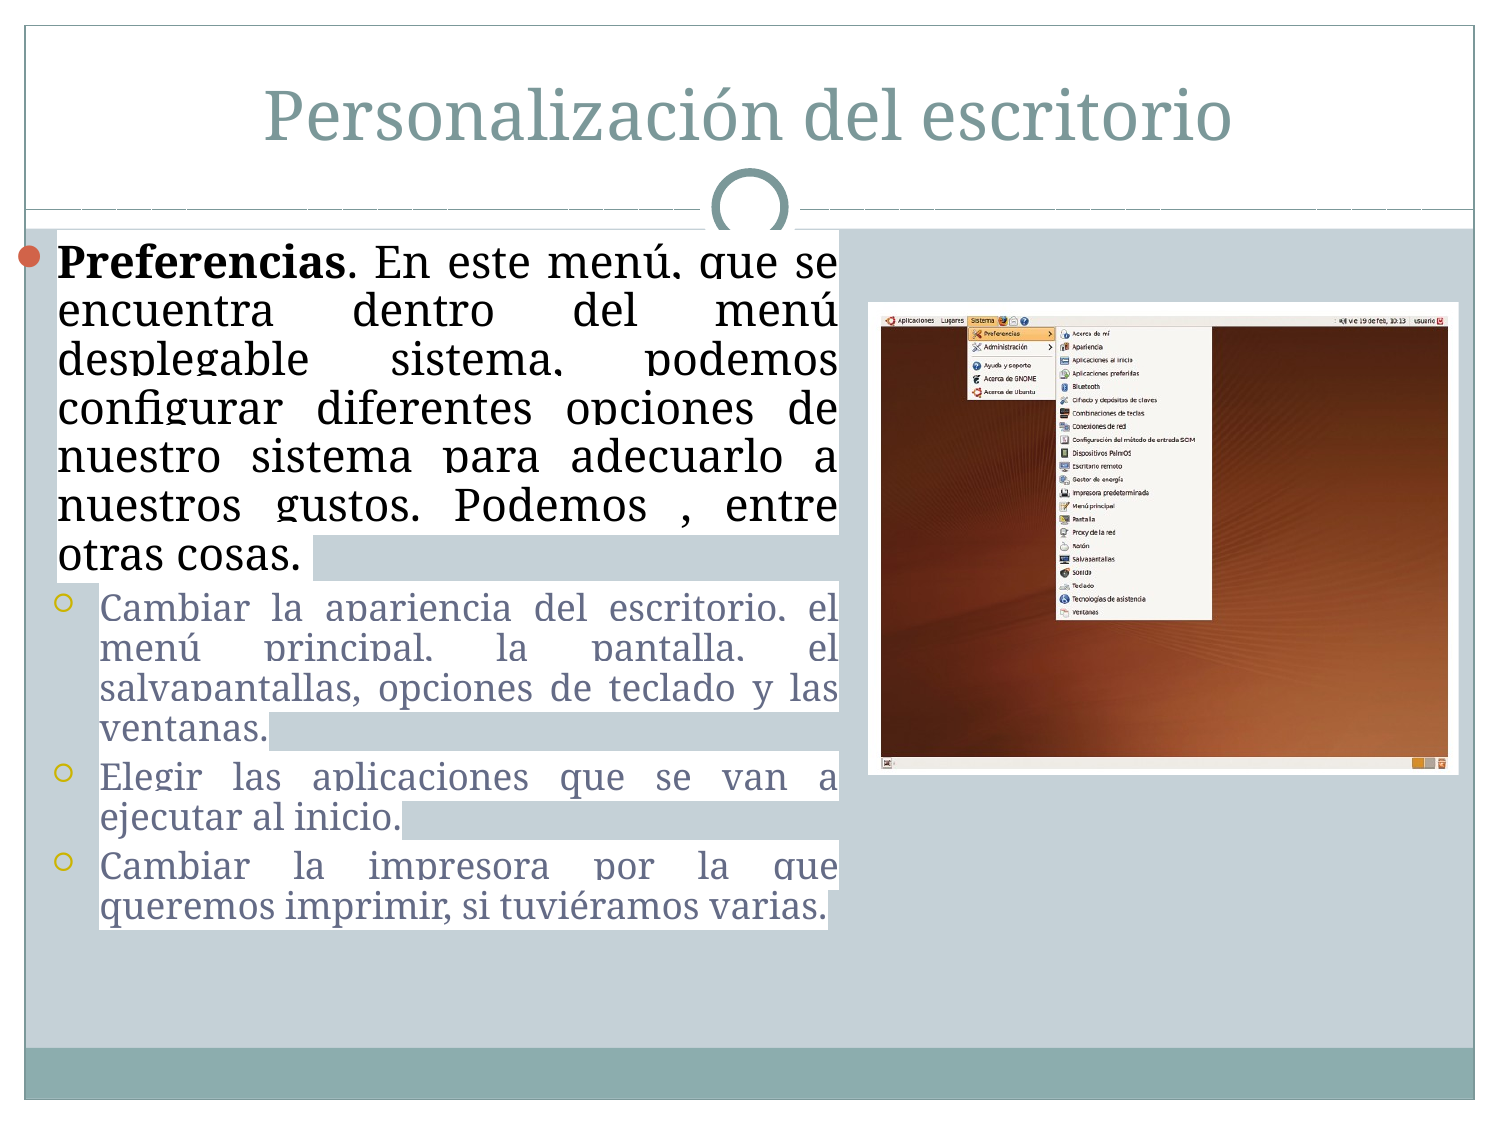

# Personalización del escritorio
Preferencias. En este menú, que se encuentra dentro del menú desplegable sistema, podemos configurar diferentes opciones de nuestro sistema para adecuarlo a nuestros gustos. Podemos , entre otras cosas.
Cambiar la apariencia del escritorio, el menú principal, la pantalla, el salvapantallas, opciones de teclado y las ventanas.
Elegir las aplicaciones que se van a ejecutar al inicio.
Cambiar la impresora por la que queremos imprimir, si tuviéramos varias.